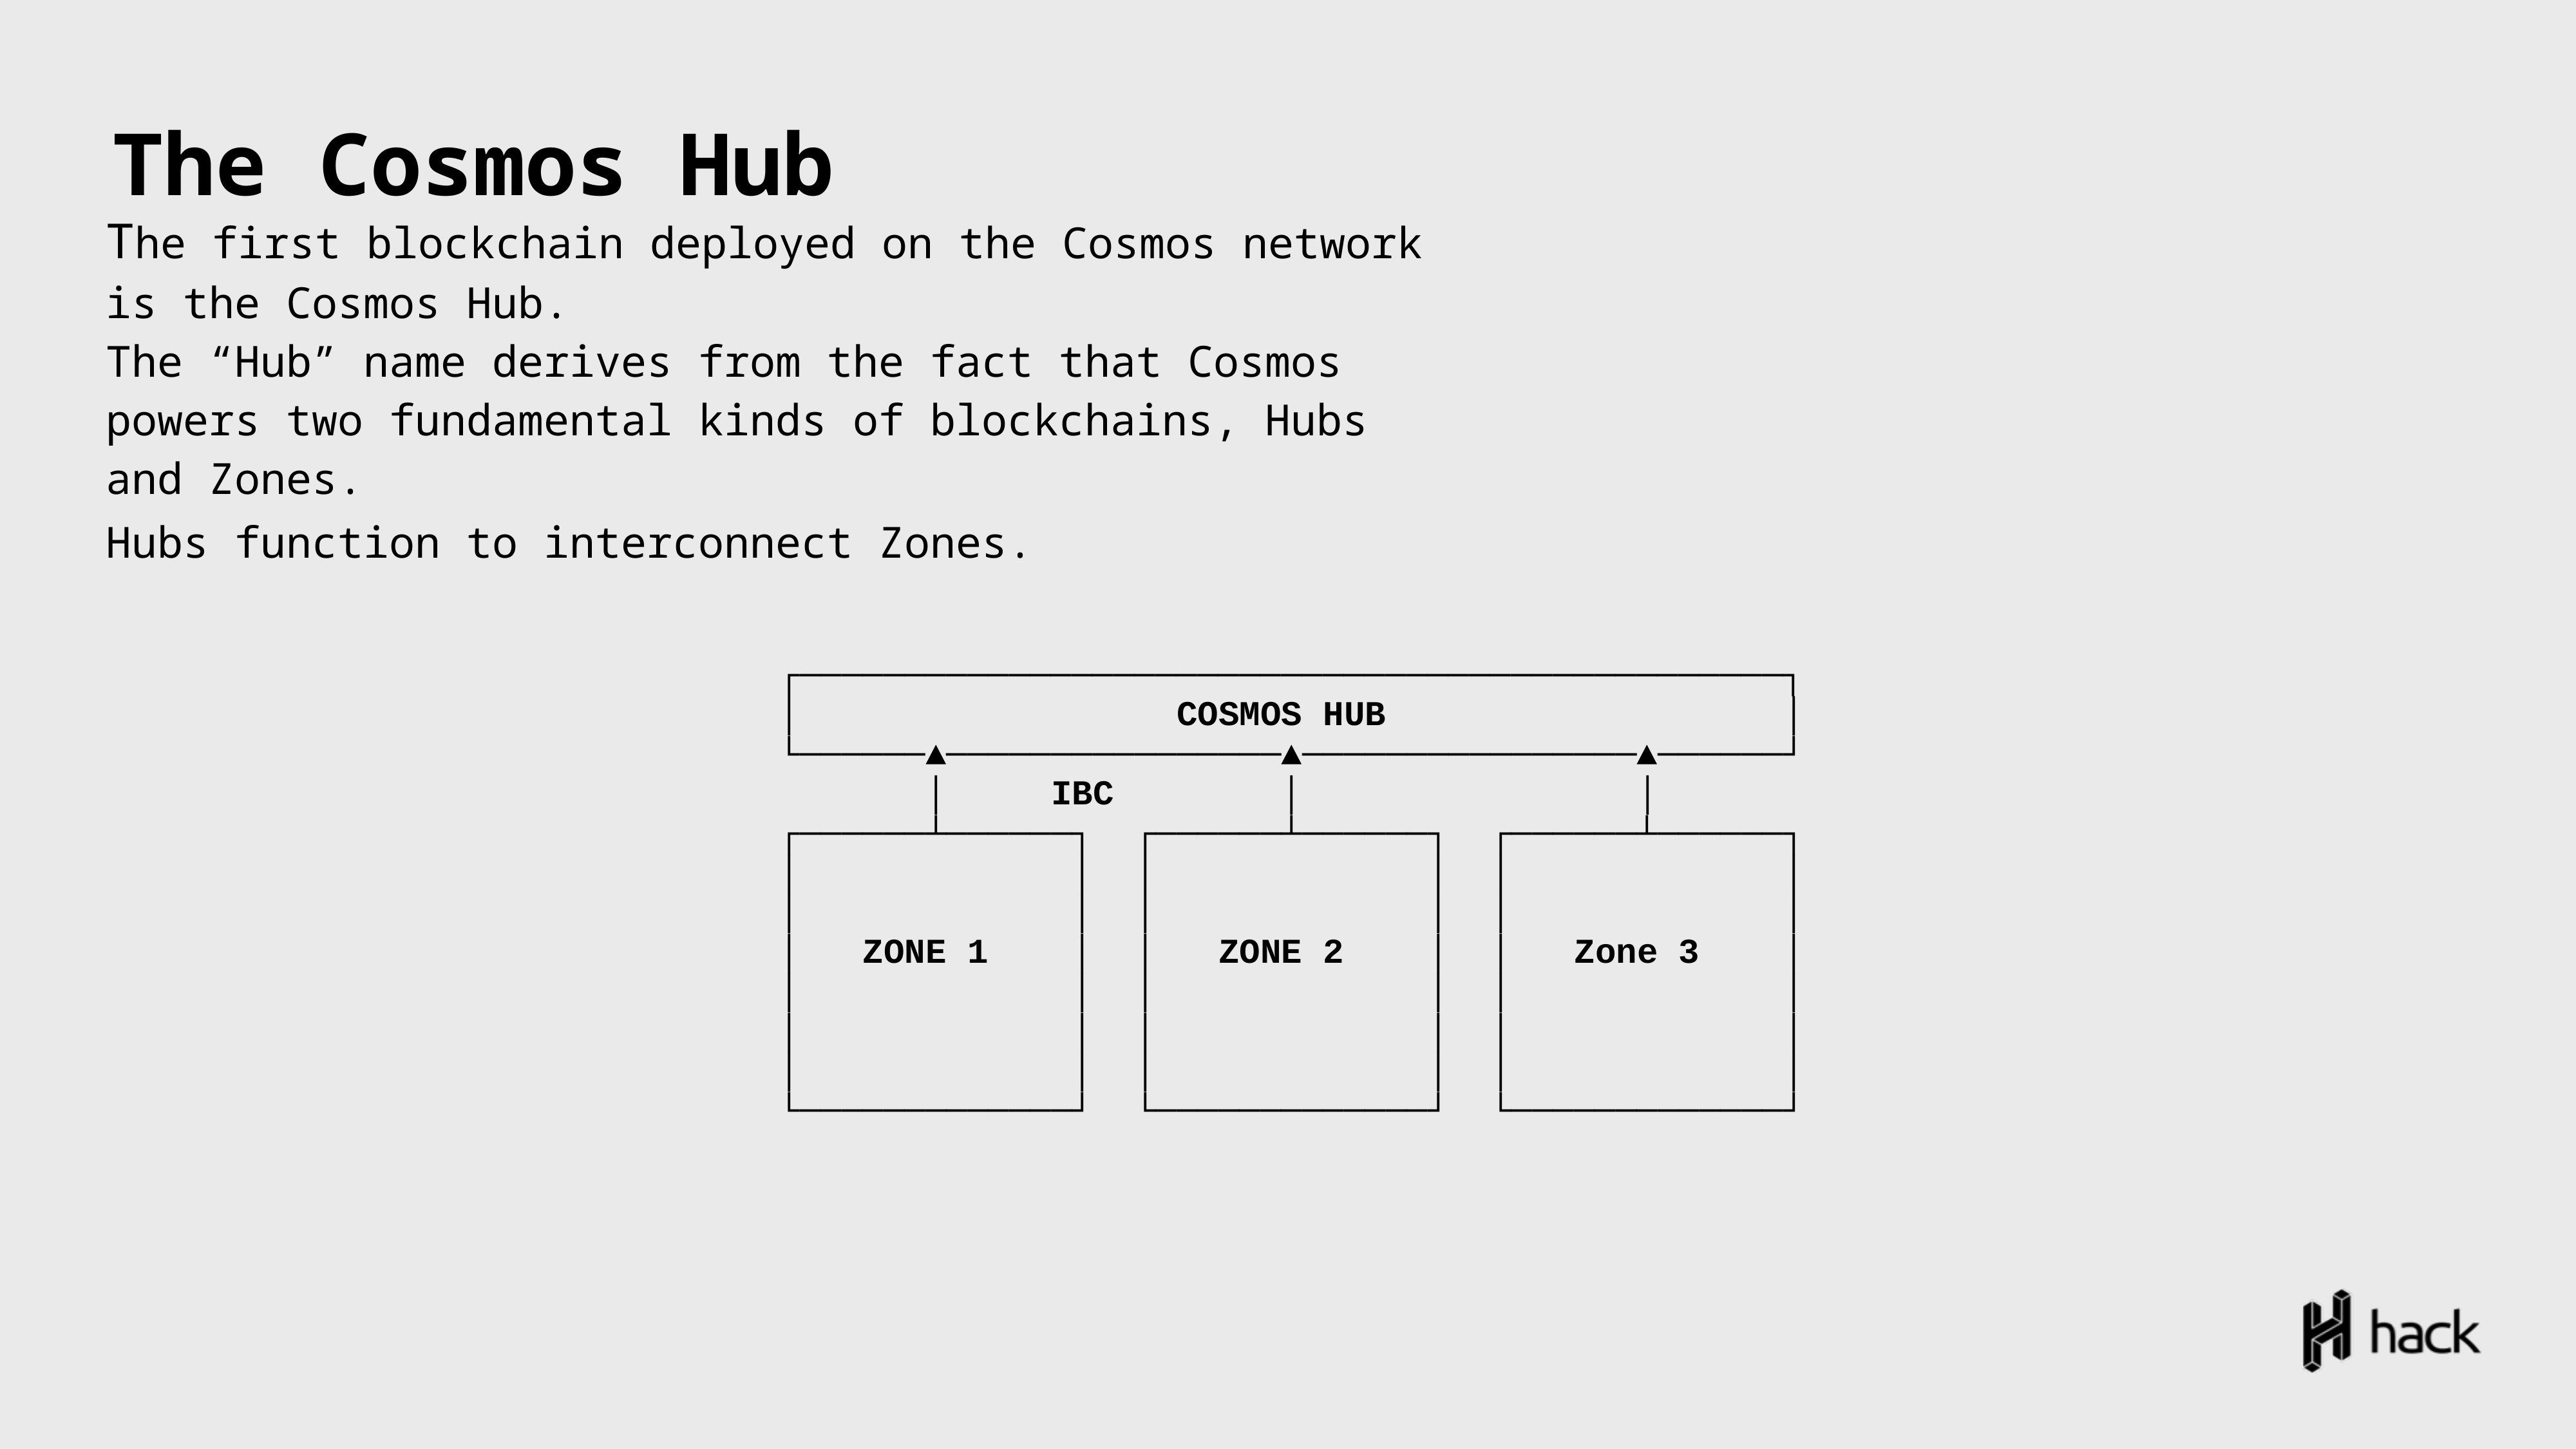

# The Cosmos Hub
The first blockchain deployed on the Cosmos network is the Cosmos Hub.
The “Hub” name derives from the fact that Cosmos powers two fundamental kinds of blockchains, Hubs and Zones.
Hubs function to interconnect Zones.
 ┌───────────────────────────────────────────────┐
 │ COSMOS HUB │
 └──────▲────────────────▲────────────────▲──────┘
 │ IBC │ │
 ┌──────┴──────┐ ┌──────┴──────┐ ┌──────┴──────┐
 │ │ │ │ │ │
 │ │ │ │ │ │
 │ ZONE 1 │ │ ZONE 2 │ │ Zone 3 │
 │ │ │ │ │ │
 │ │ │ │ │ │
 │ │ │ │ │ │
 └─────────────┘ └─────────────┘ └─────────────┘